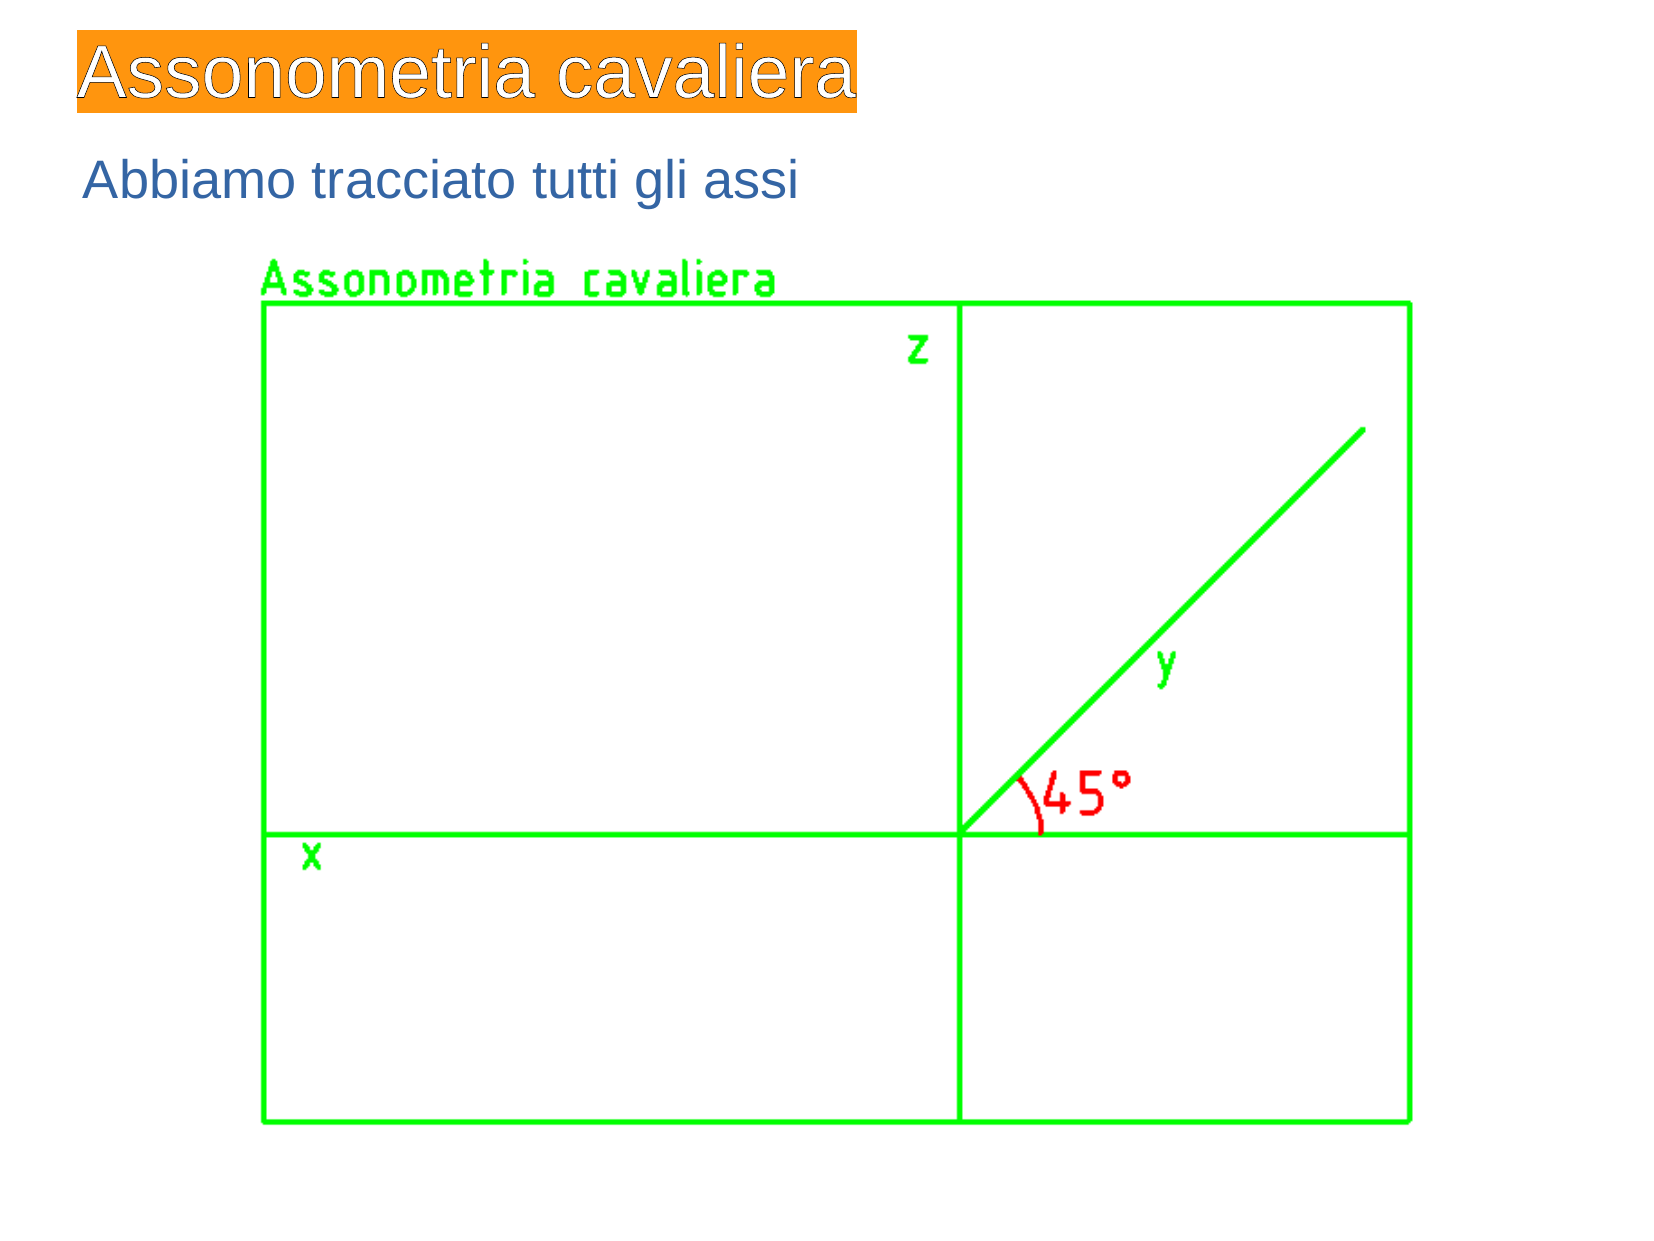

# Assonometria cavaliera
Abbiamo tracciato tutti gli assi
ss